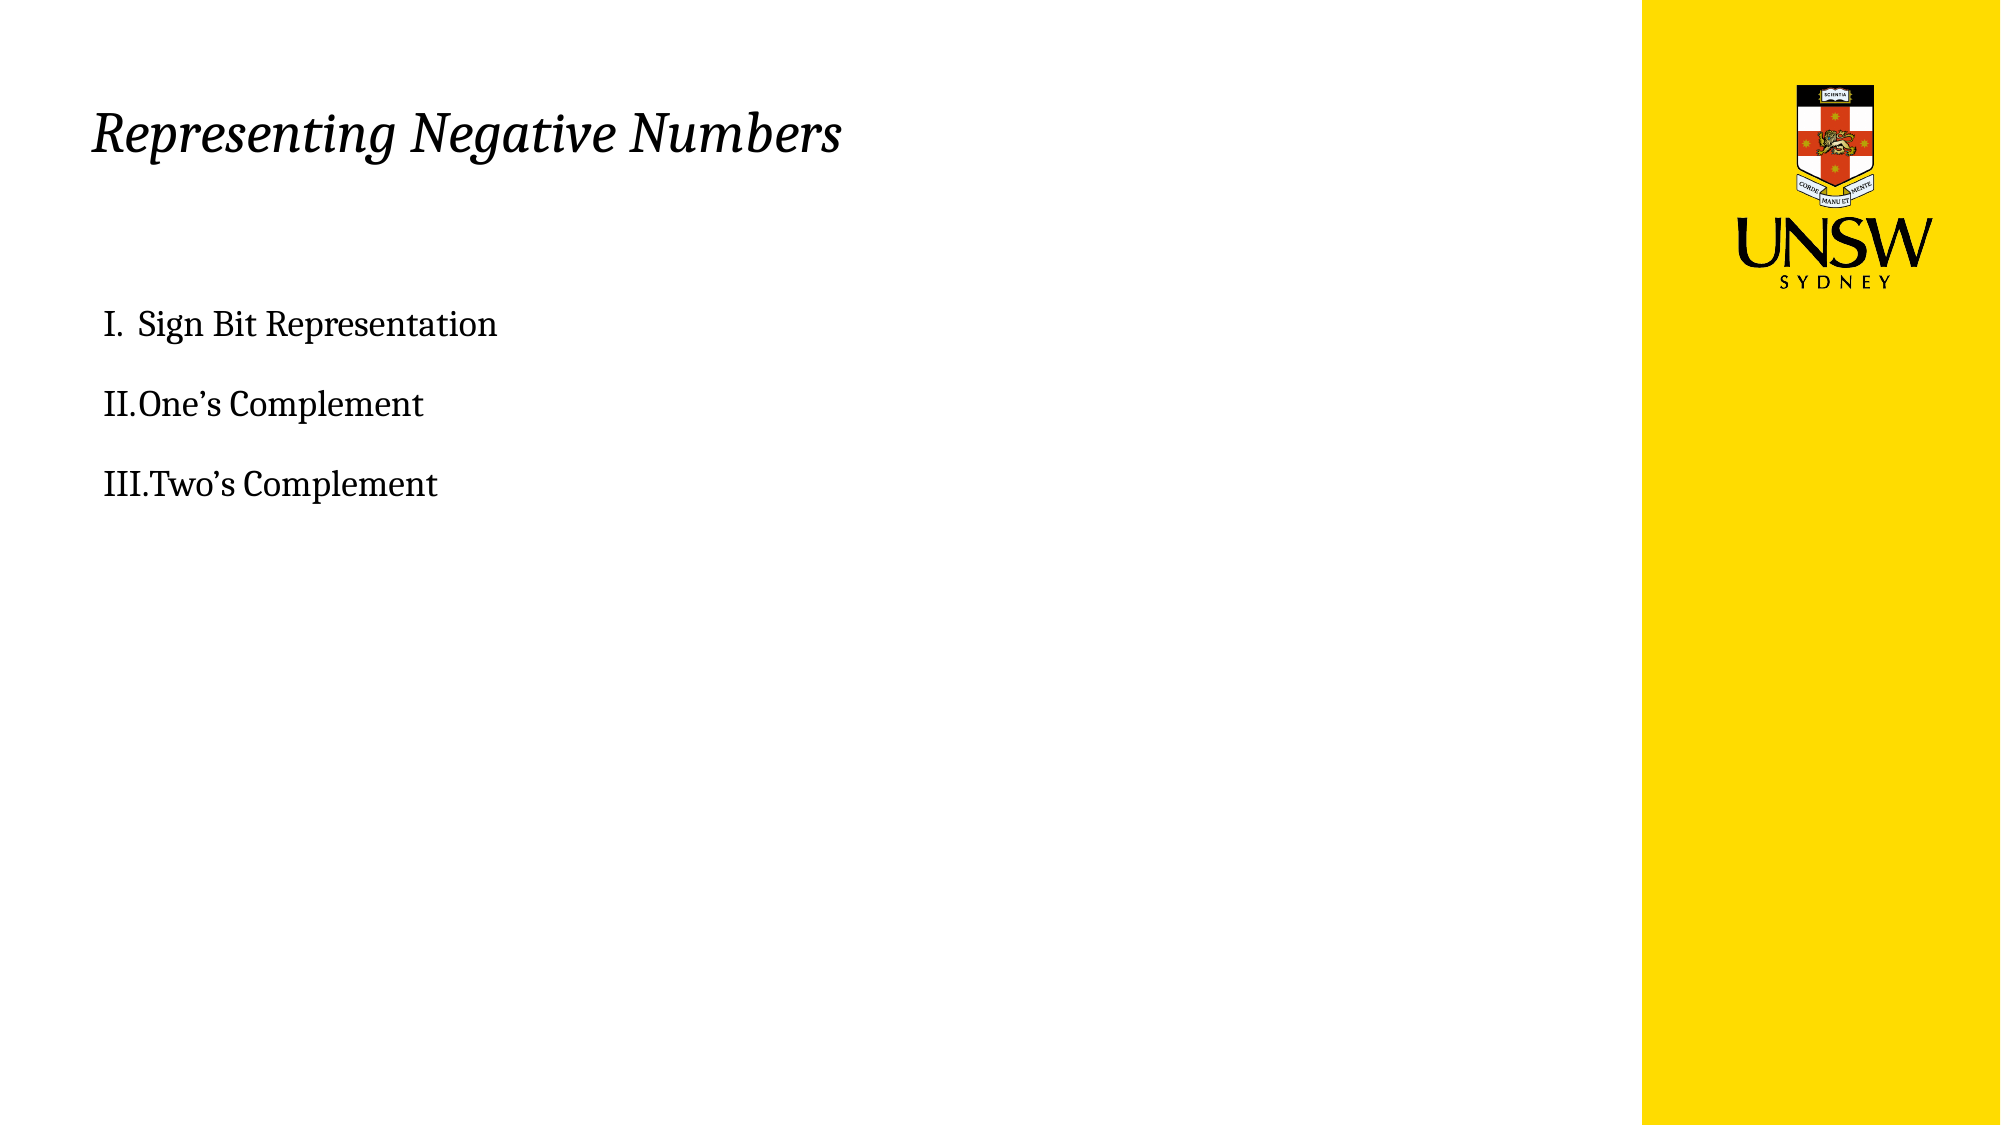

# Representing Negative Numbers
Sign Bit Representation
One’s Complement
Two’s Complement